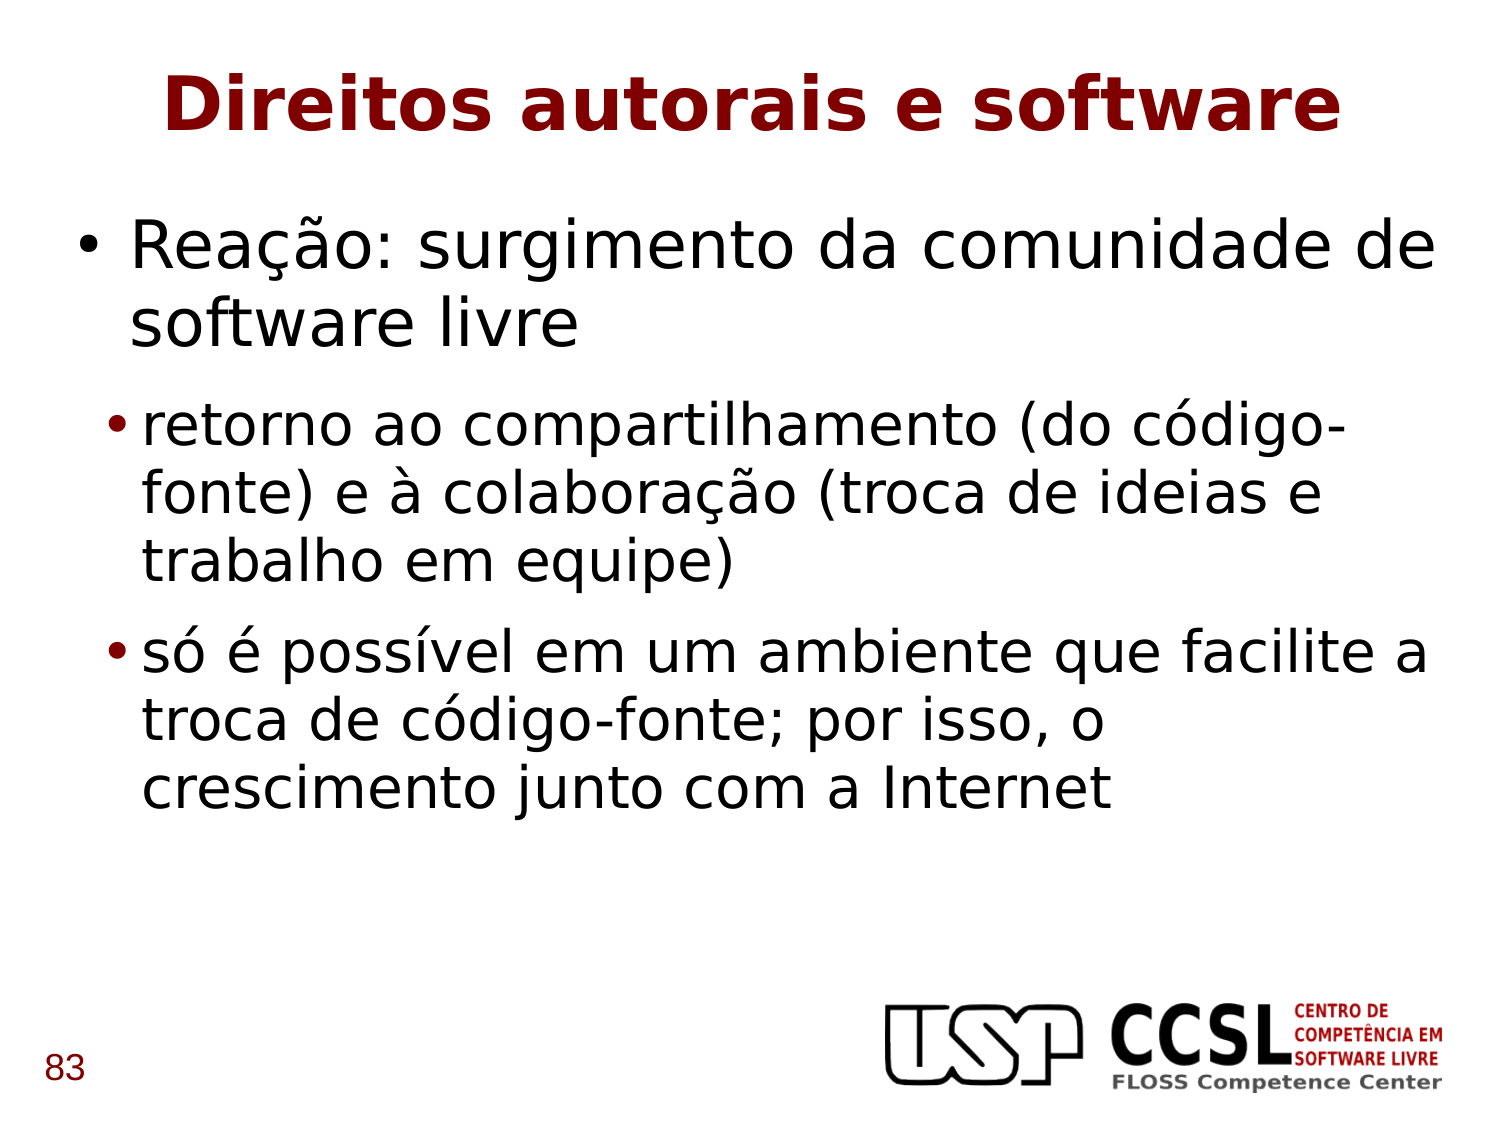

# Direitos autorais e software
Reação: surgimento da comunidade de software livre
retorno ao compartilhamento (do código-fonte) e à colaboração (troca de ideias e trabalho em equipe)
só é possível em um ambiente que facilite a troca de código-fonte; por isso, o crescimento junto com a Internet